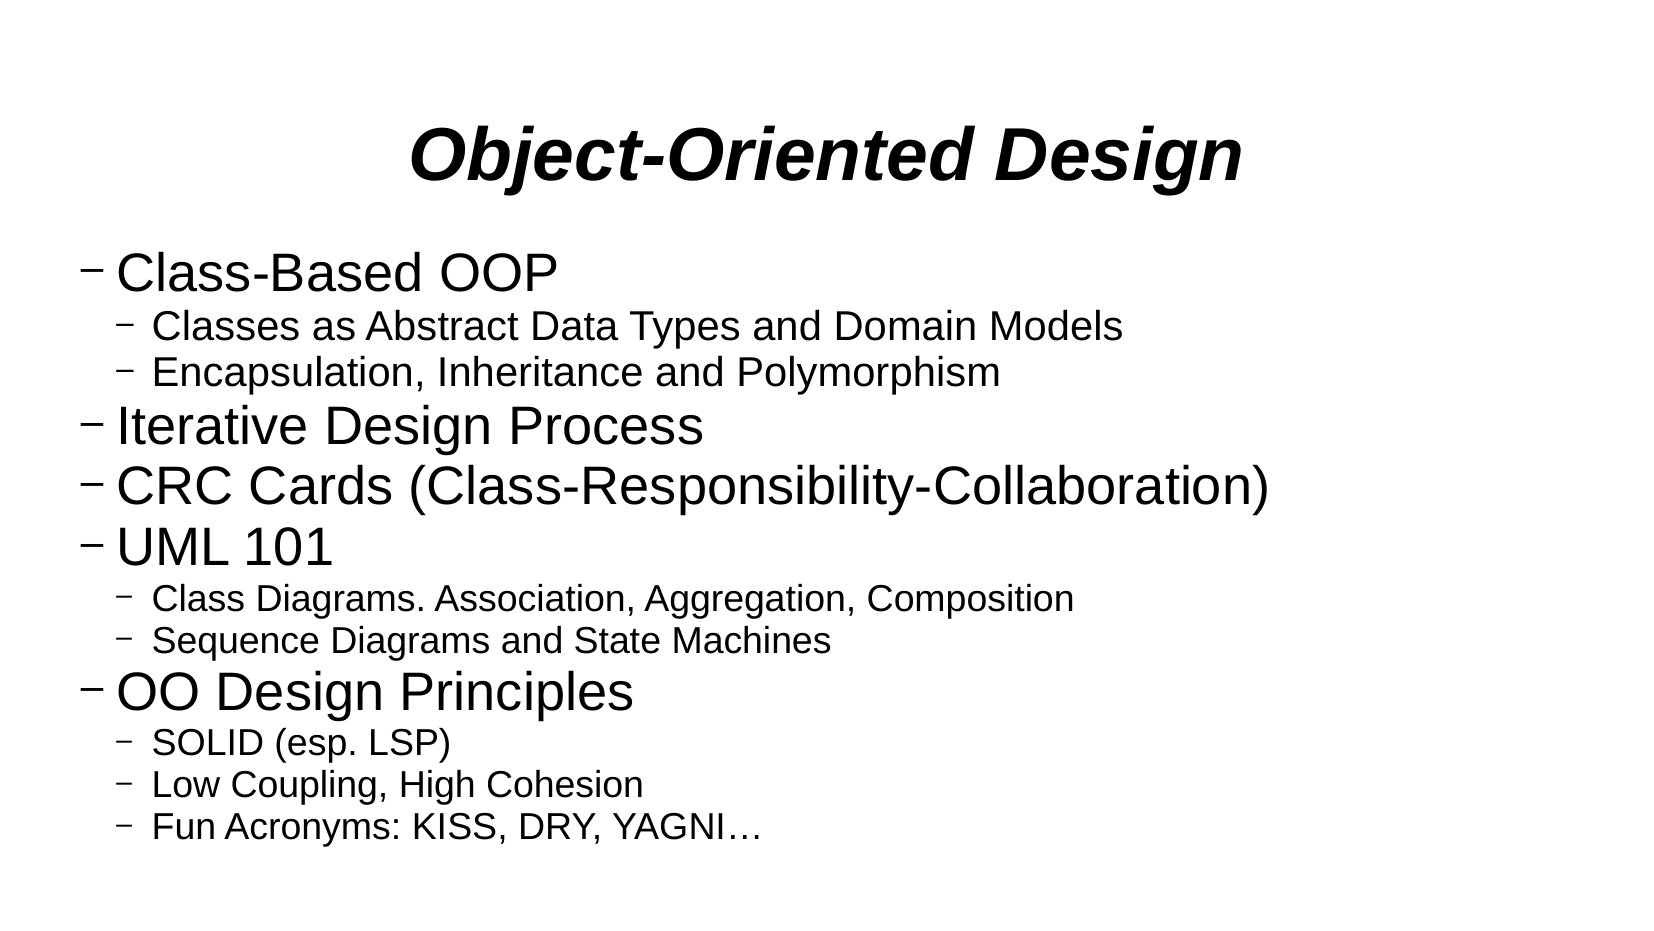

# Object-Oriented Design
Class-Based OOP
Classes as Abstract Data Types and Domain Models
Encapsulation, Inheritance and Polymorphism
Iterative Design Process
CRC Cards (Class-Responsibility-Collaboration)
UML 101
Class Diagrams. Association, Aggregation, Composition
Sequence Diagrams and State Machines
OO Design Principles
SOLID (esp. LSP)
Low Coupling, High Cohesion
Fun Acronyms: KISS, DRY, YAGNI…